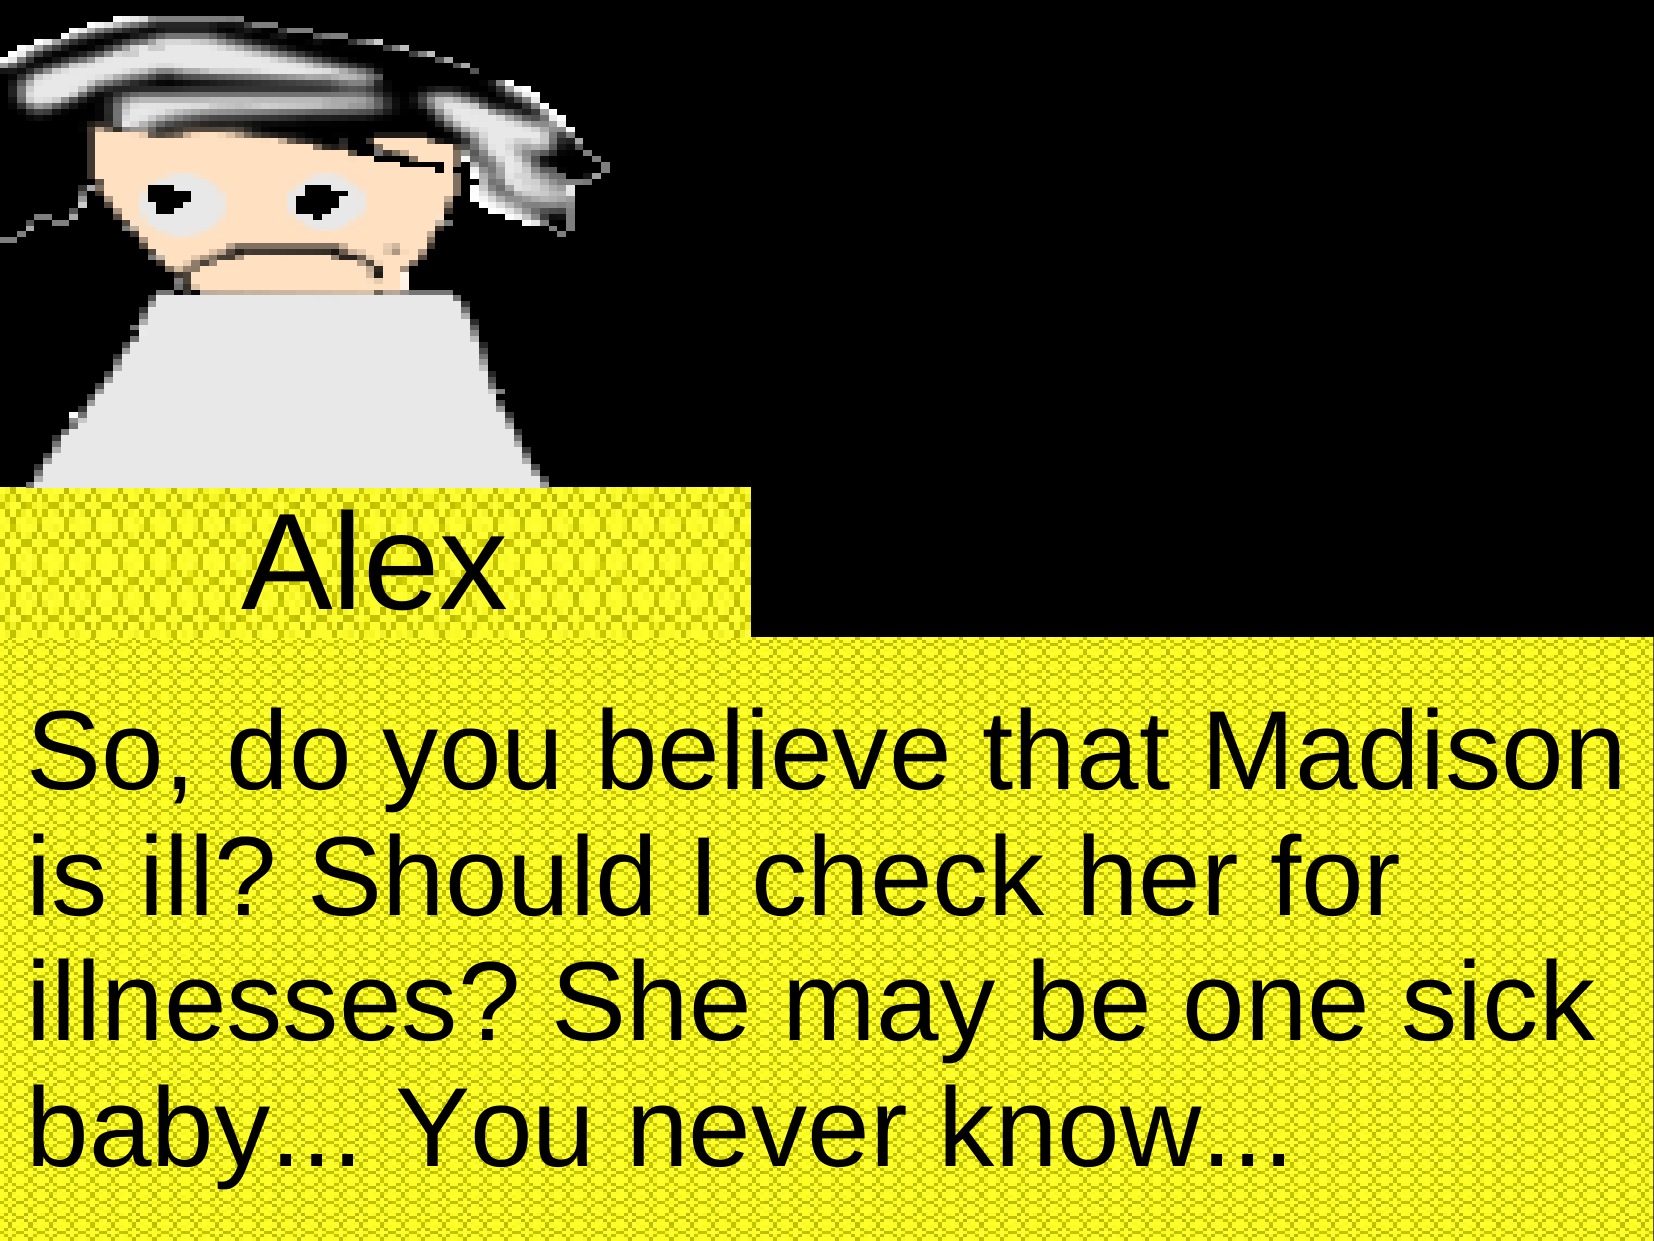

Alex
So, do you believe that Madison
is ill? Should I check her for
illnesses? She may be one sick
baby... You never know...